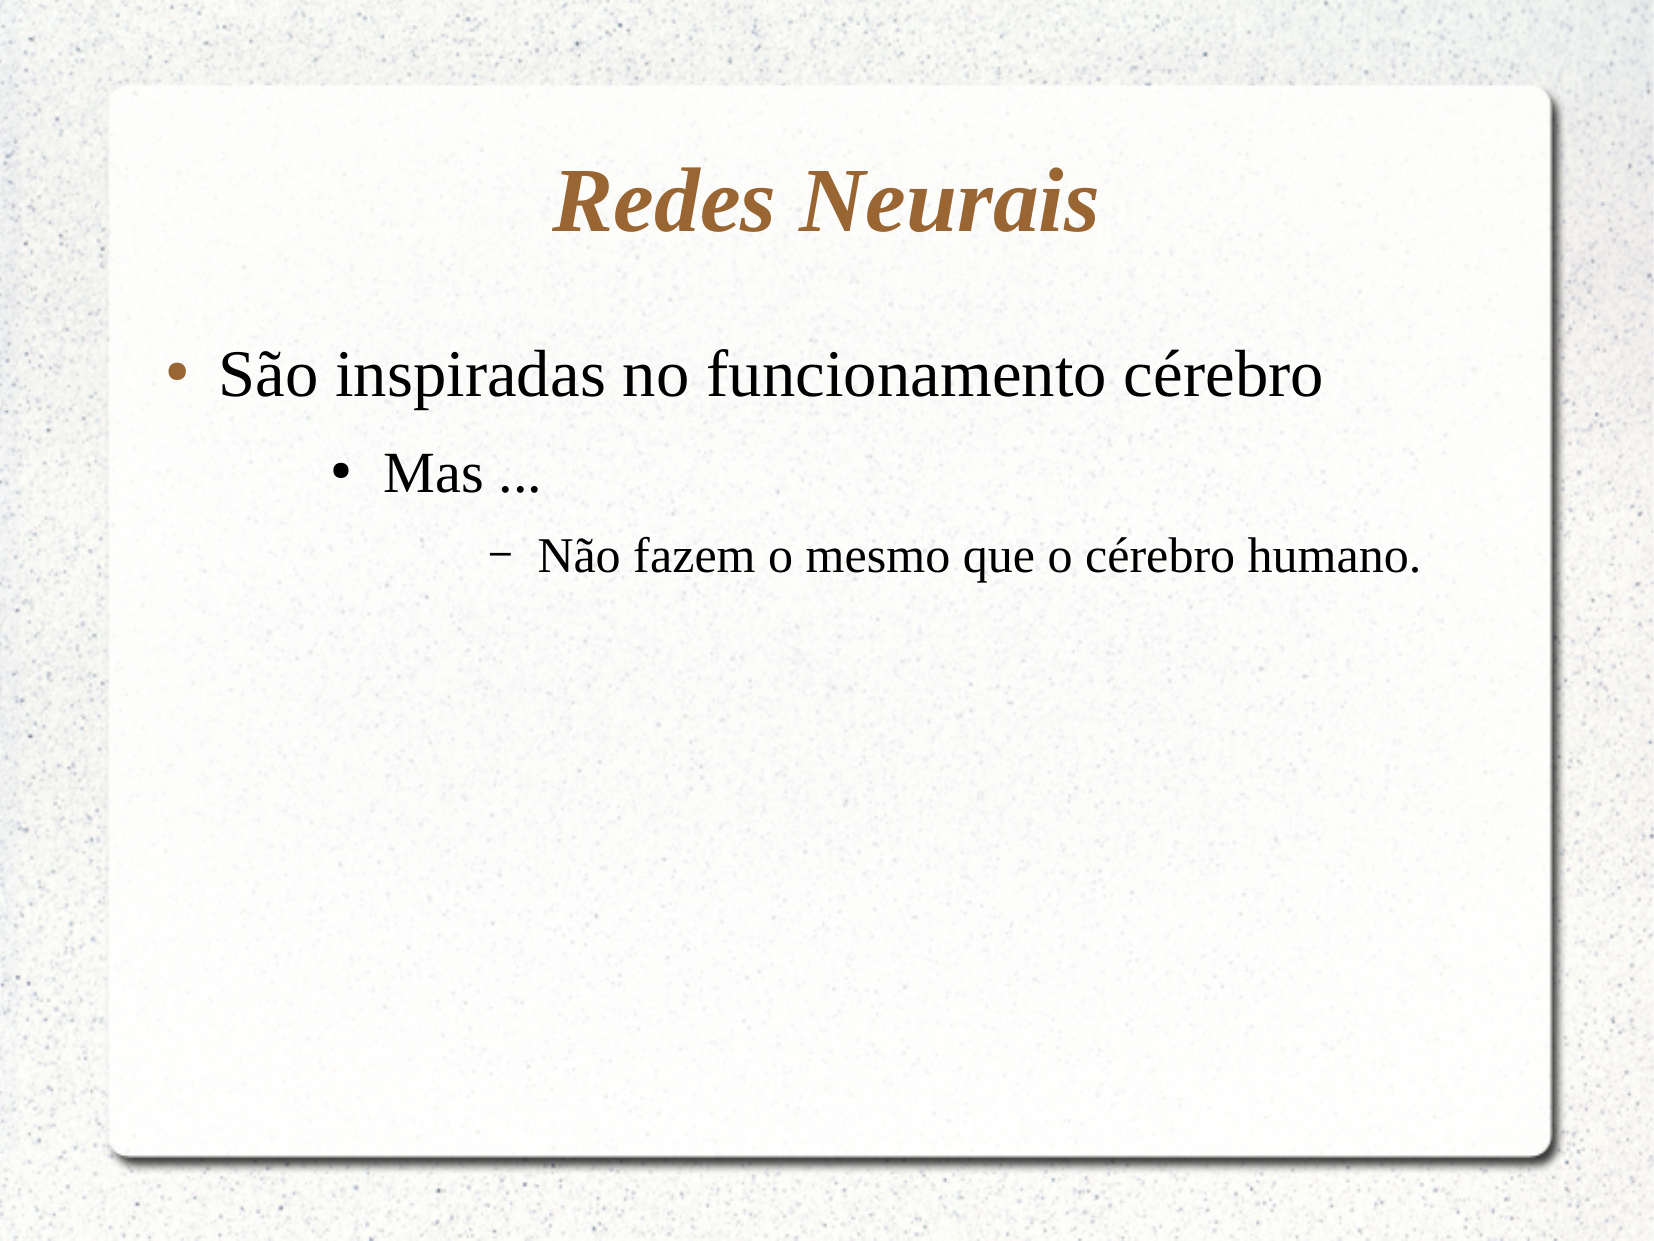

# Redes Neurais
São inspiradas no funcionamento cérebro
Mas ...
Não fazem o mesmo que o cérebro humano.